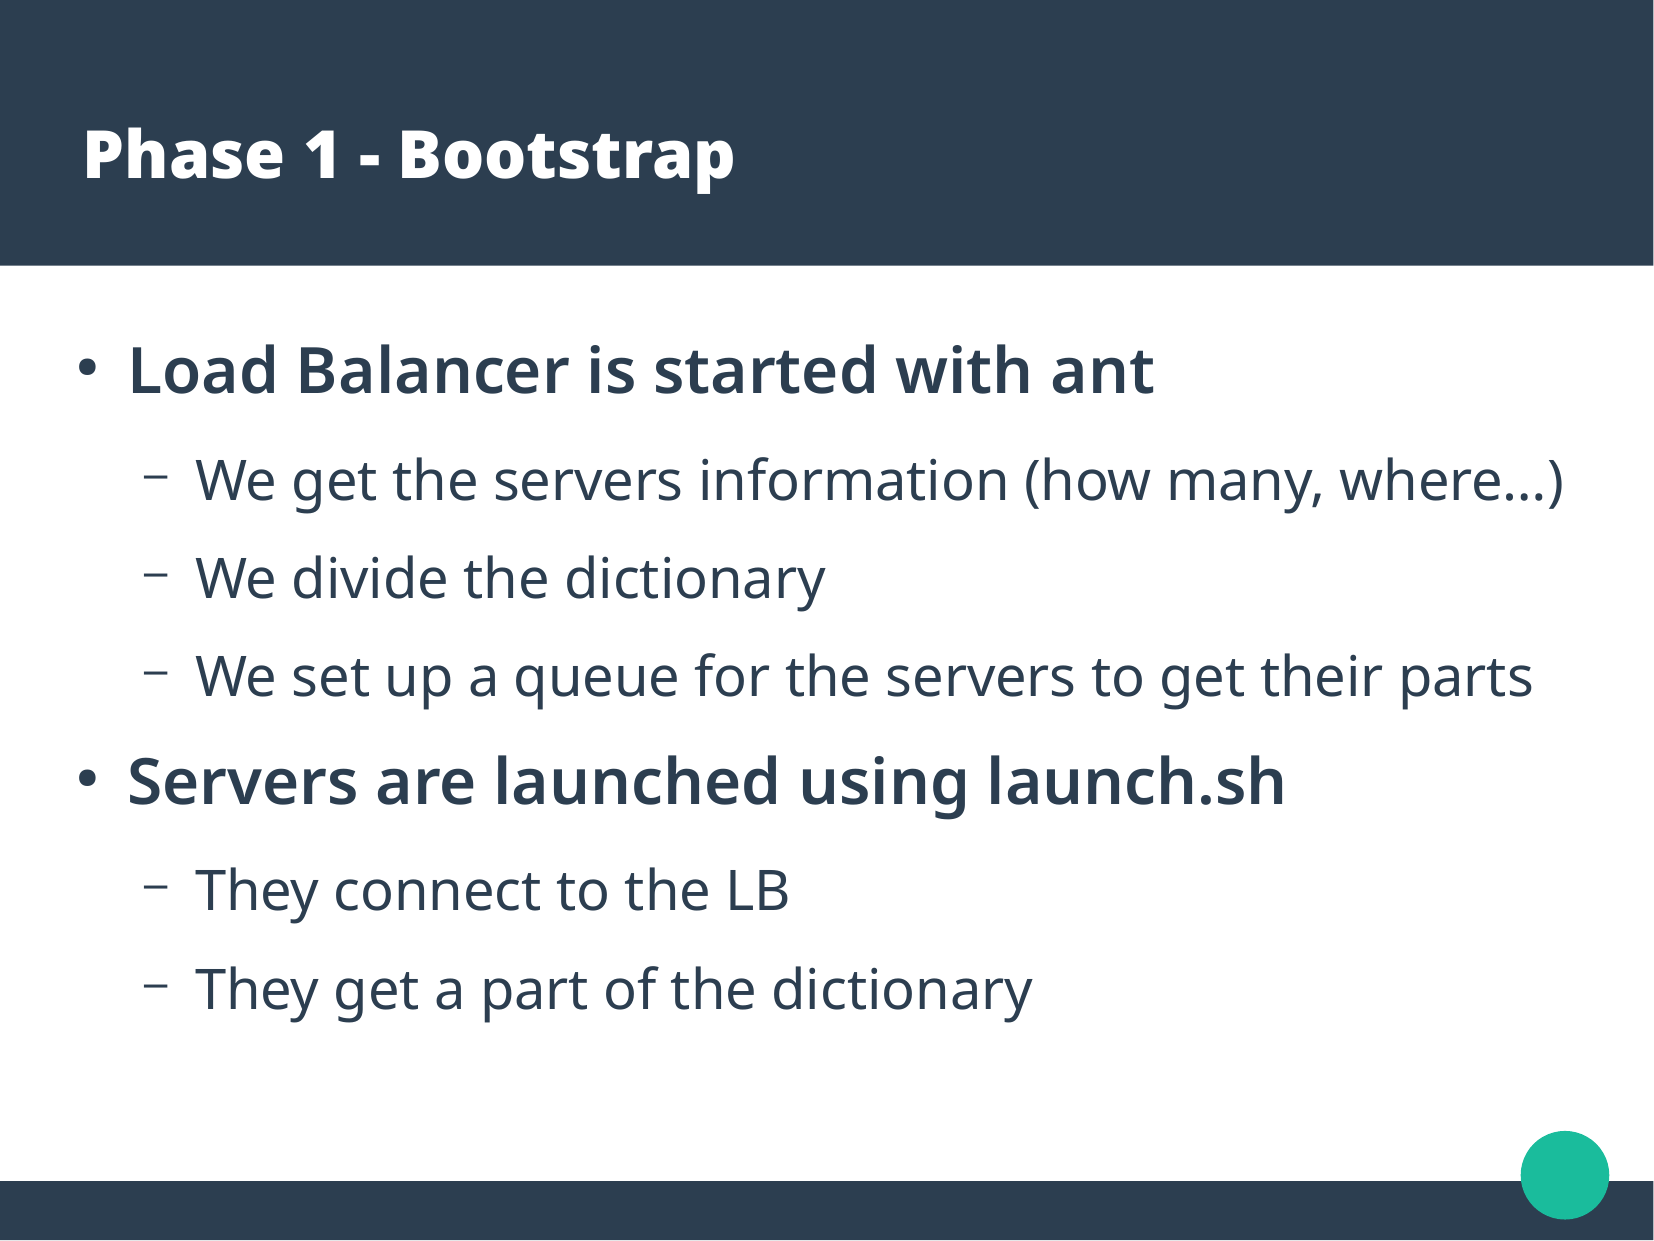

# Phase 1 - Bootstrap
Load Balancer is started with ant
We get the servers information (how many, where…)
We divide the dictionary
We set up a queue for the servers to get their parts
Servers are launched using launch.sh
They connect to the LB
They get a part of the dictionary